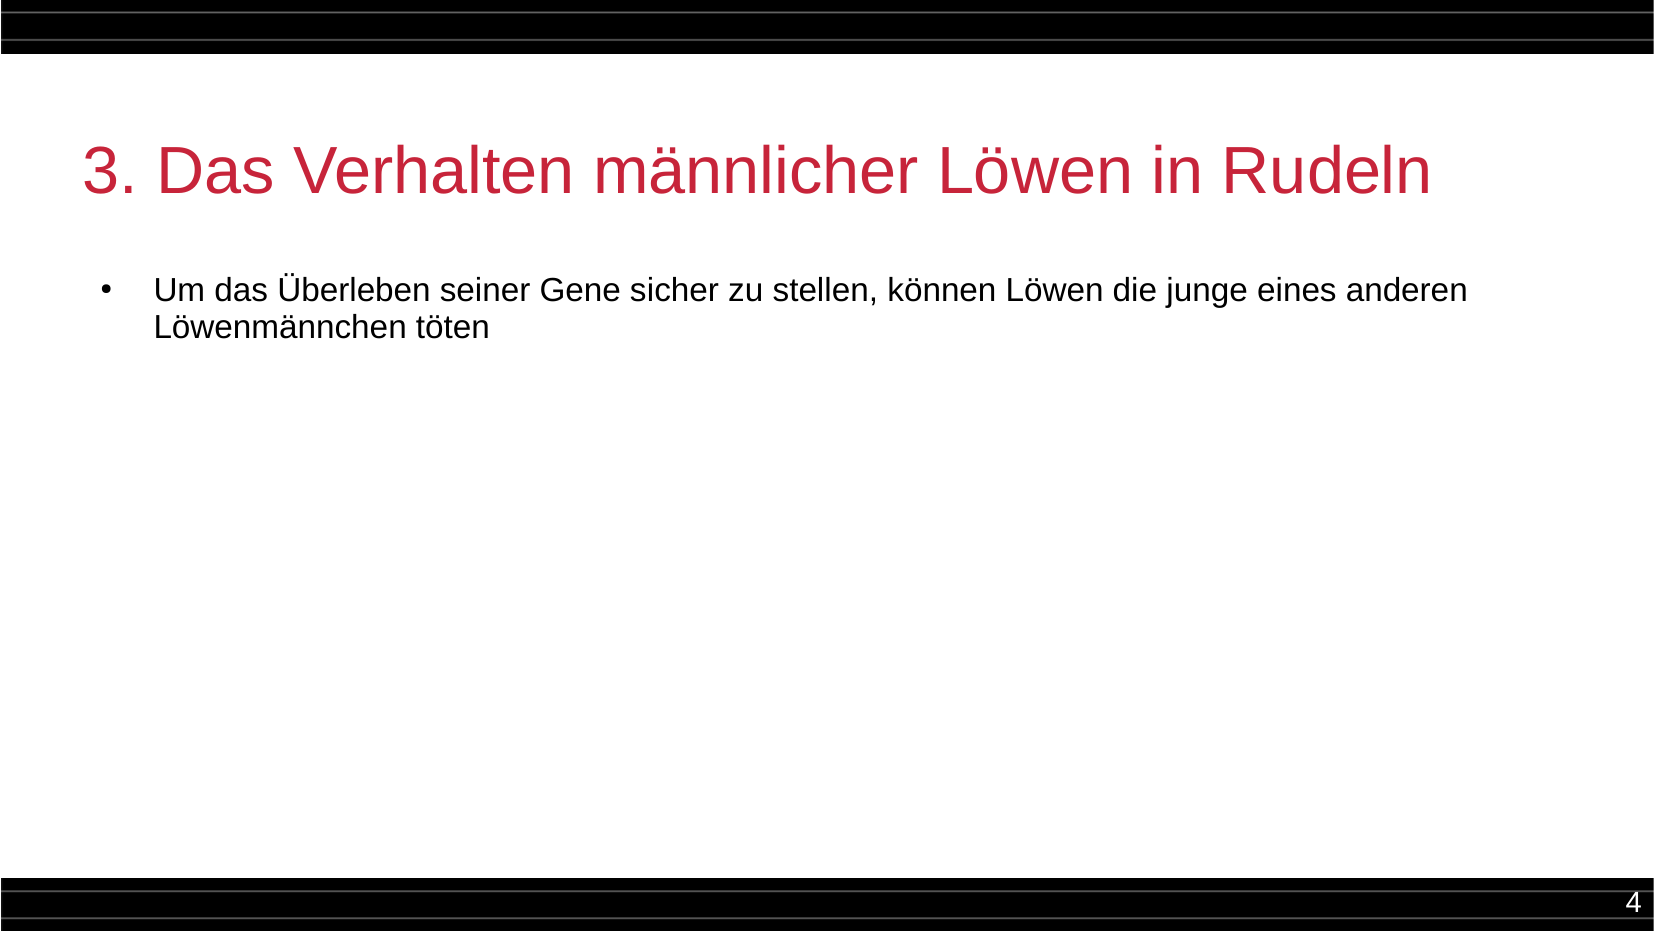

# 3. Das Verhalten männlicher Löwen in Rudeln
Um das Überleben seiner Gene sicher zu stellen, können Löwen die junge eines anderen Löwenmännchen töten
ä